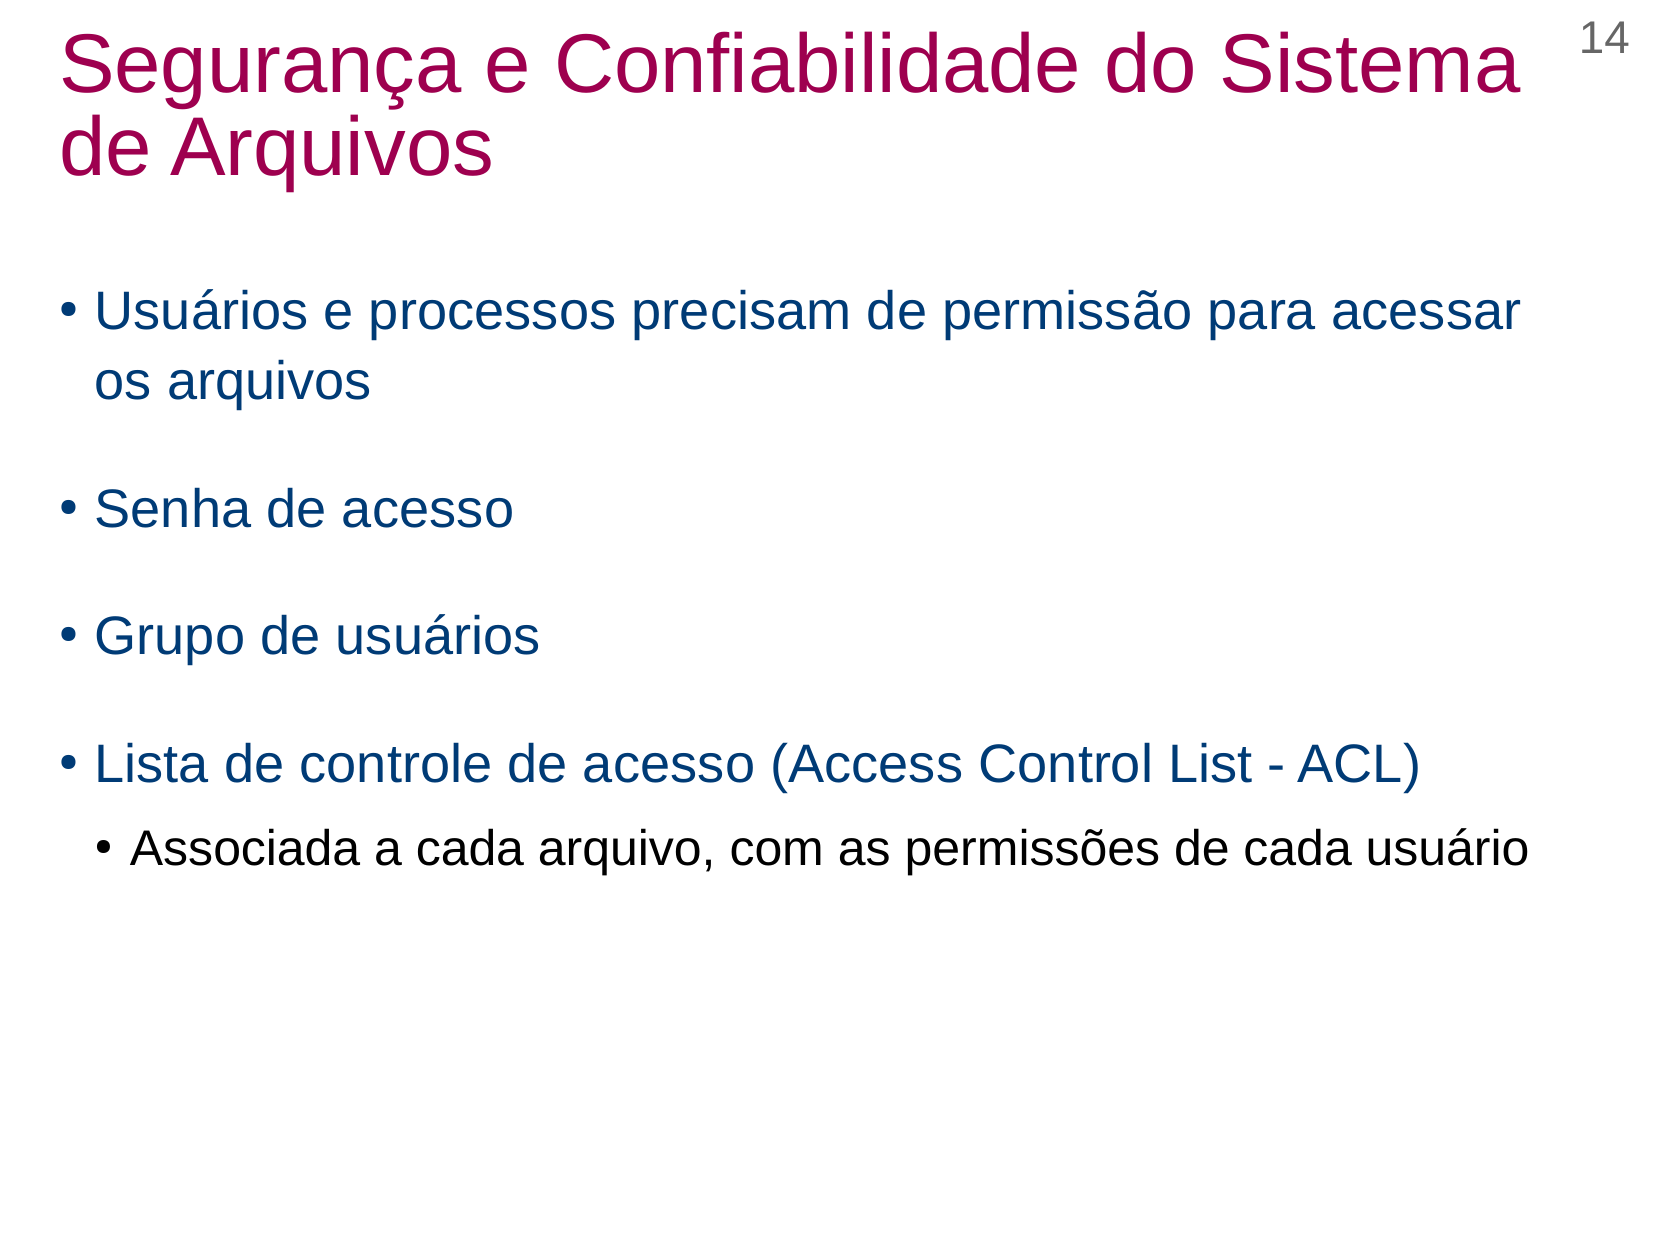

# Segurança e Confiabilidade do Sistema de Arquivos
14
Usuários e processos precisam de permissão para acessar os arquivos
Senha de acesso
Grupo de usuários
Lista de controle de acesso (Access Control List - ACL)
Associada a cada arquivo, com as permissões de cada usuário